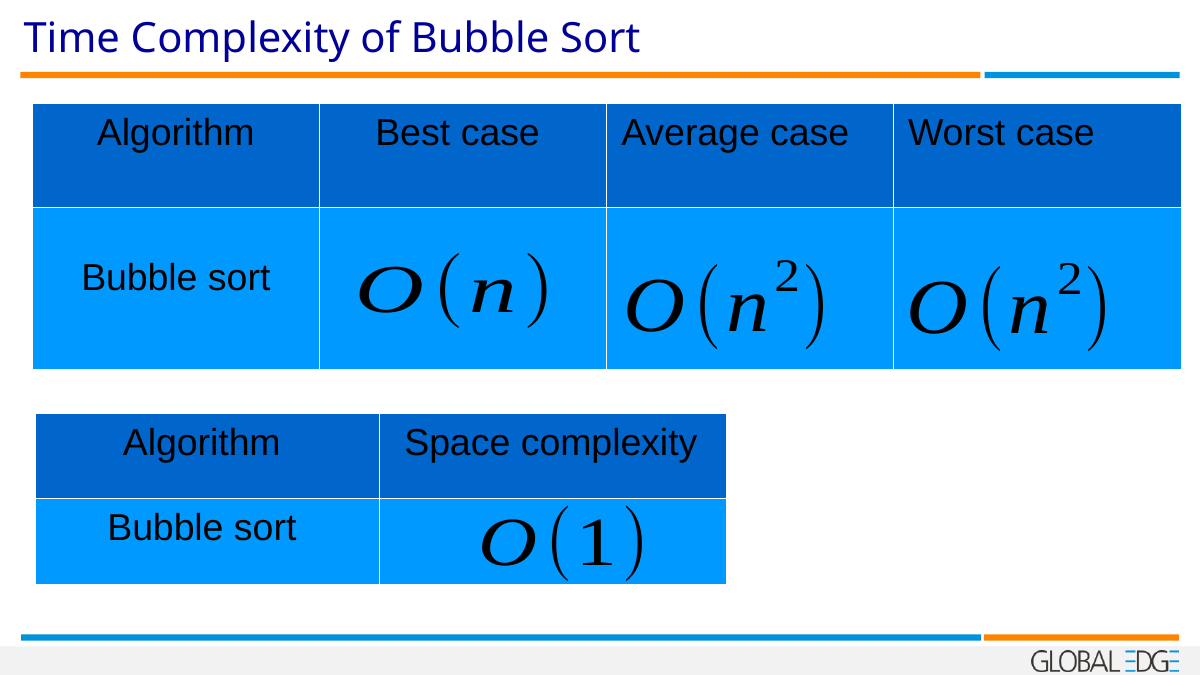

# Time Complexity of Bubble Sort
| Algorithm | Best case | Average case | Worst case |
| --- | --- | --- | --- |
| Bubble sort | | | |
| Algorithm | Space complexity |
| --- | --- |
| Bubble sort | |